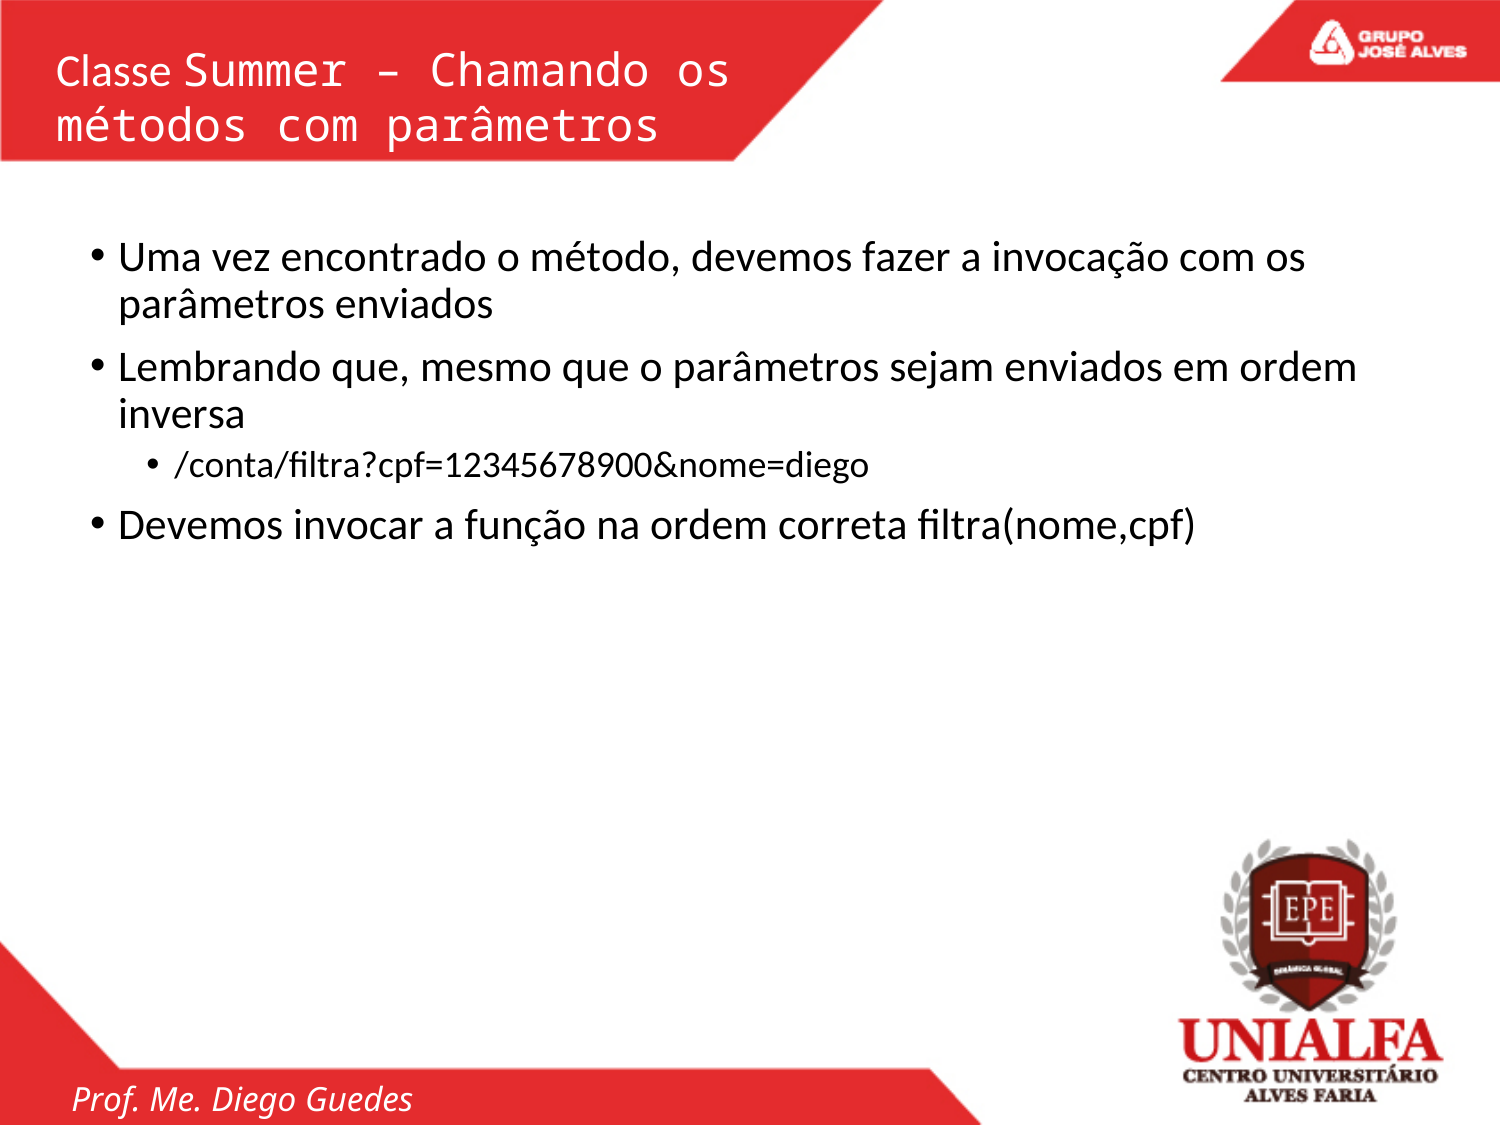

Classe Summer – Chamando os métodos com parâmetros
# Uma vez encontrado o método, devemos fazer a invocação com os parâmetros enviados
Lembrando que, mesmo que o parâmetros sejam enviados em ordem inversa
/conta/filtra?cpf=12345678900&nome=diego
Devemos invocar a função na ordem correta filtra(nome,cpf)
Prof. Me. Diego Guedes